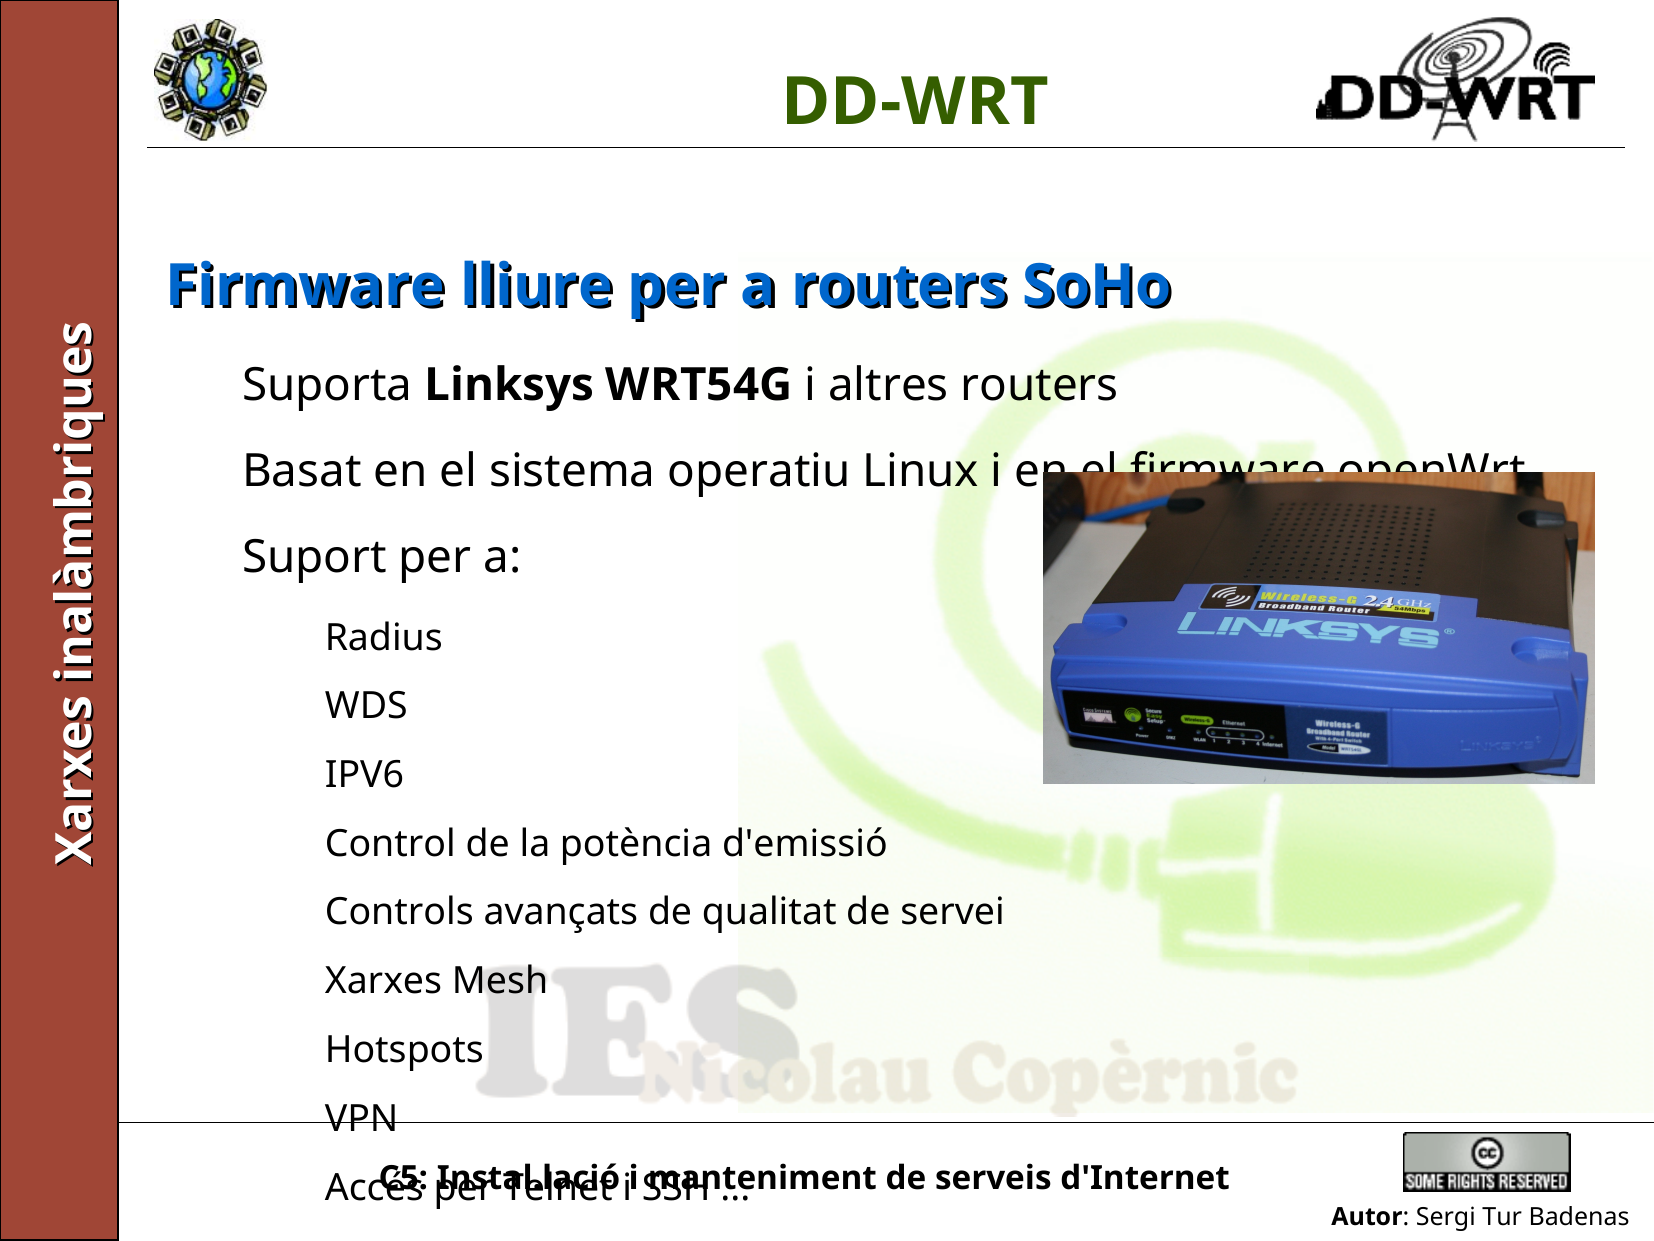

# DD-WRT
Firmware lliure per a routers SoHo
Suporta Linksys WRT54G i altres routers
Basat en el sistema operatiu Linux i en el firmware openWrt.
Suport per a:
Radius
WDS
IPV6
Control de la potència d'emissió
Controls avançats de qualitat de servei
Xarxes Mesh
Hotspots
VPN
Accés per Telnet i SSH ...
Wiki del professor